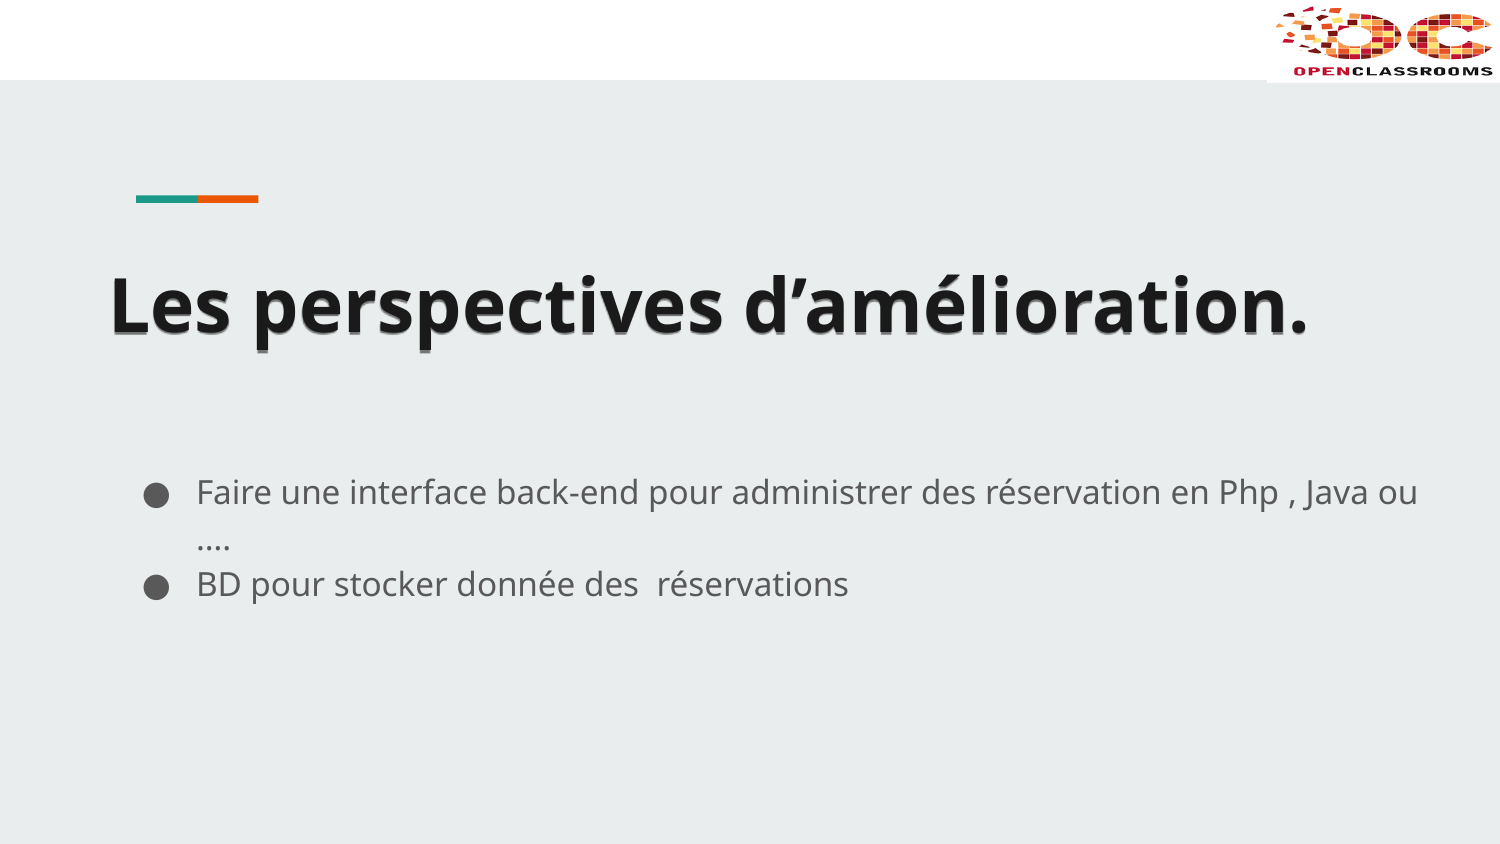

# Les perspectives d’amélioration.
Faire une interface back-end pour administrer des réservation en Php , Java ou ….
BD pour stocker donnée des réservations